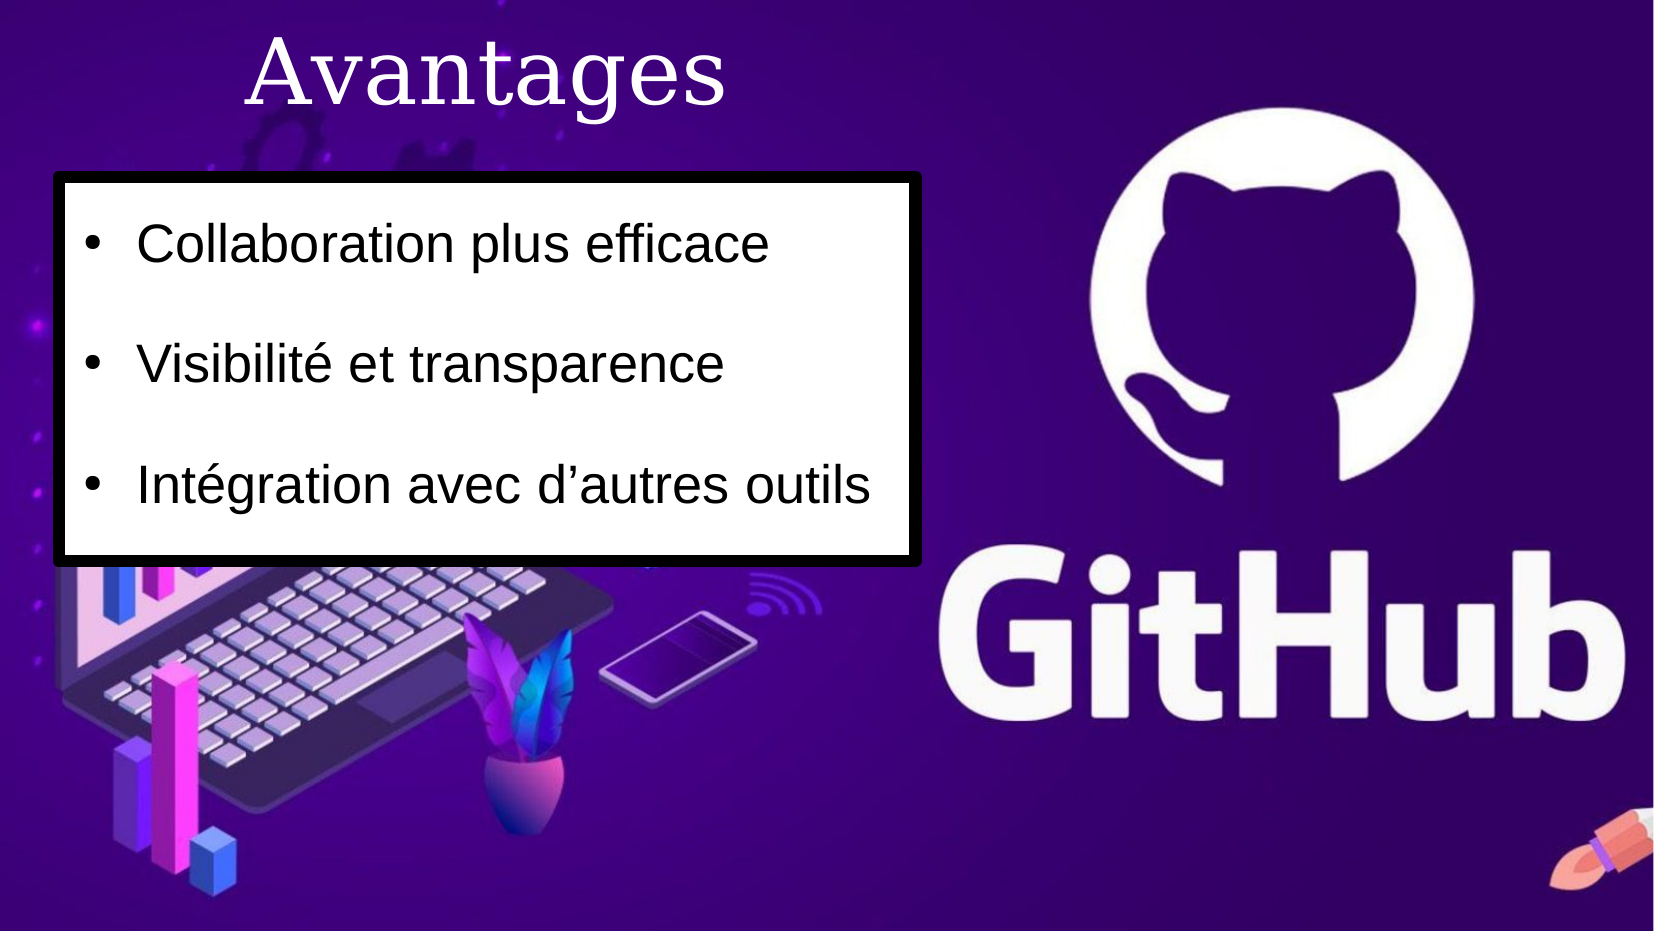

# Avantages
Collaboration plus efficace
Visibilité et transparence
Intégration avec d’autres outils